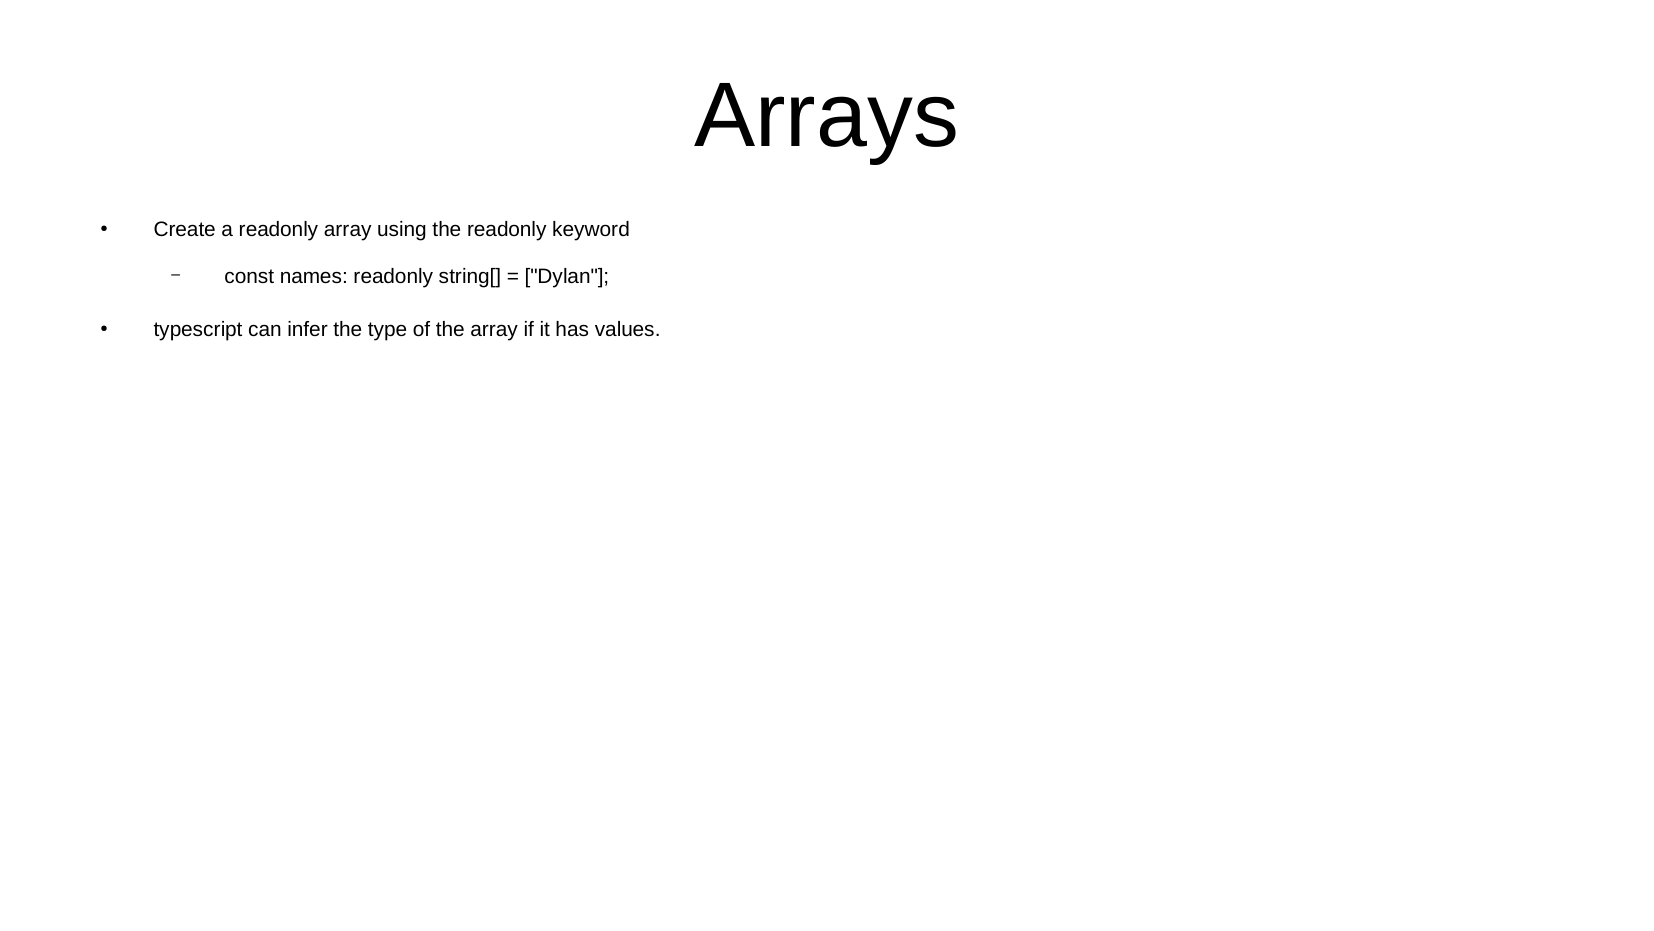

# Arrays
Create a readonly array using the readonly keyword
const names: readonly string[] = ["Dylan"];
typescript can infer the type of the array if it has values.